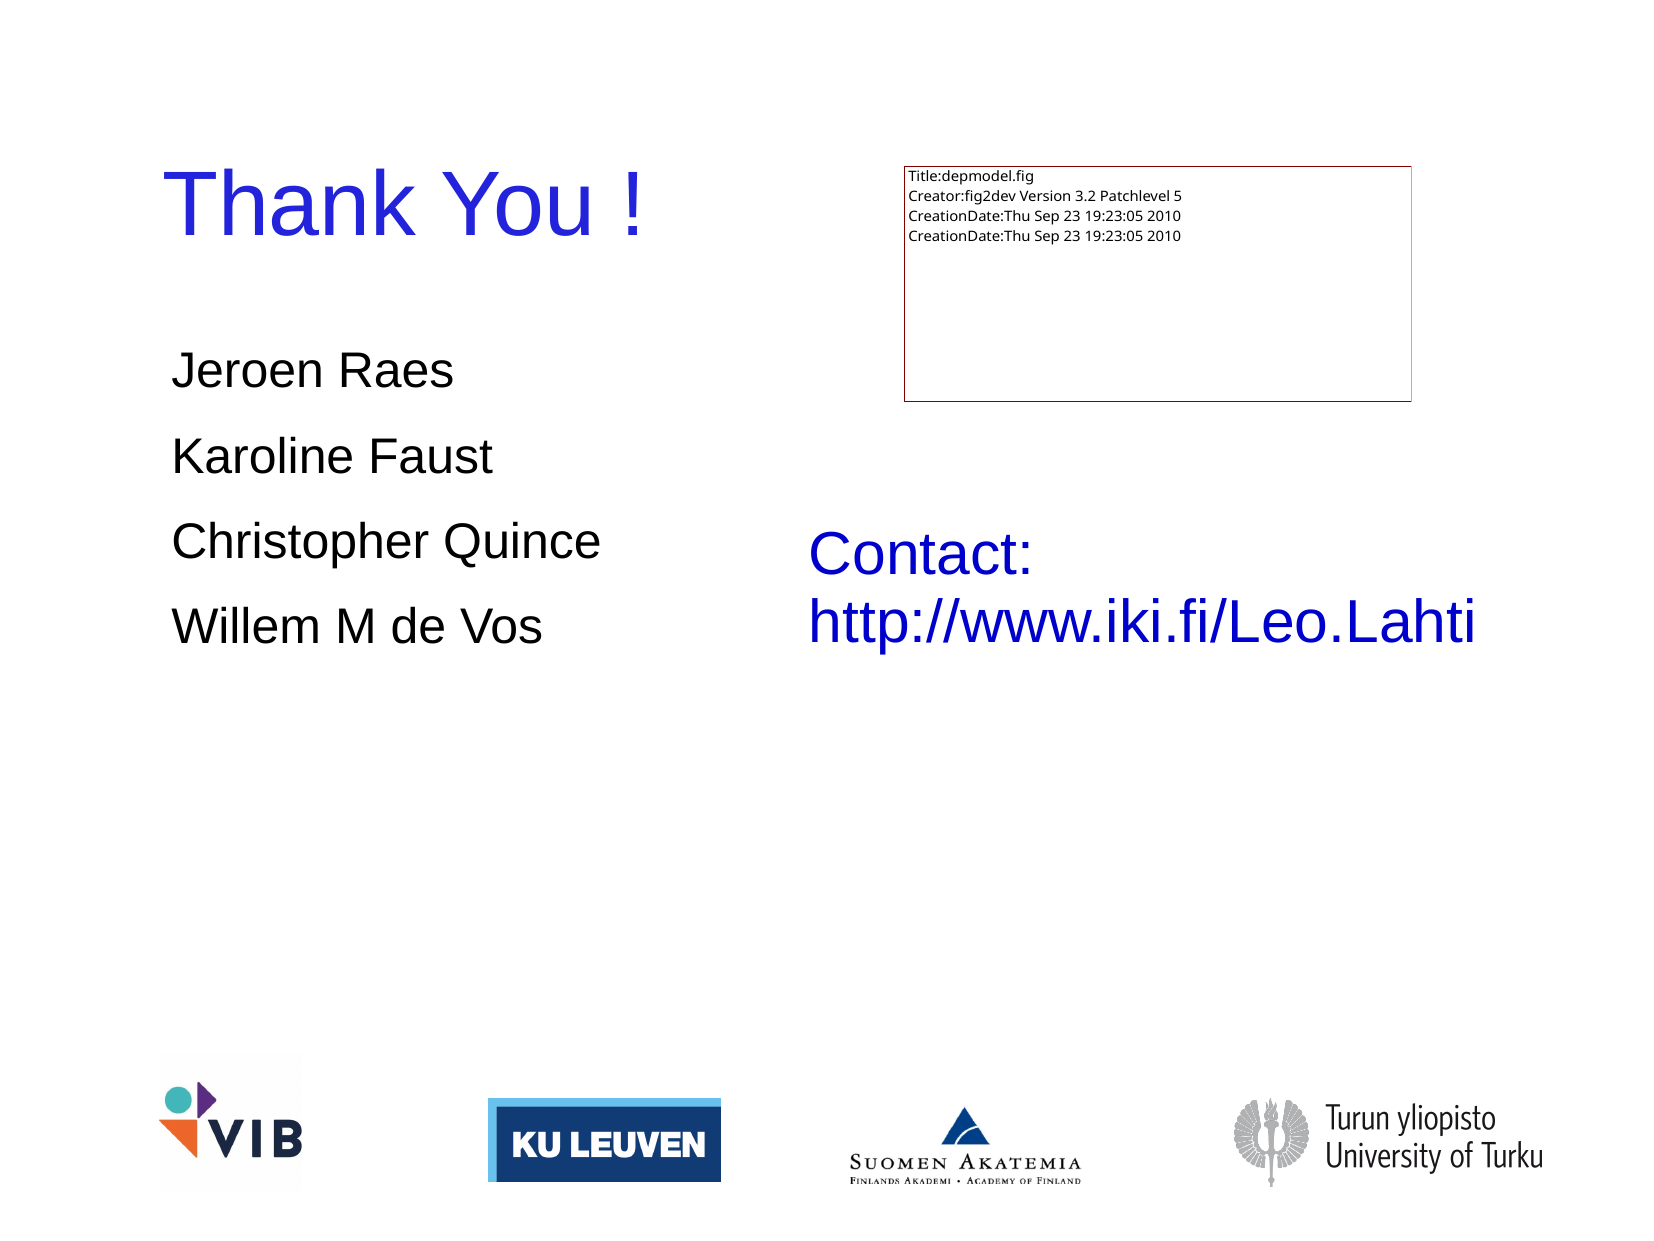

# Thank You !
Jeroen Raes
Karoline Faust
Christopher Quince
Willem M de Vos
Contact: http://www.iki.fi/Leo.Lahti